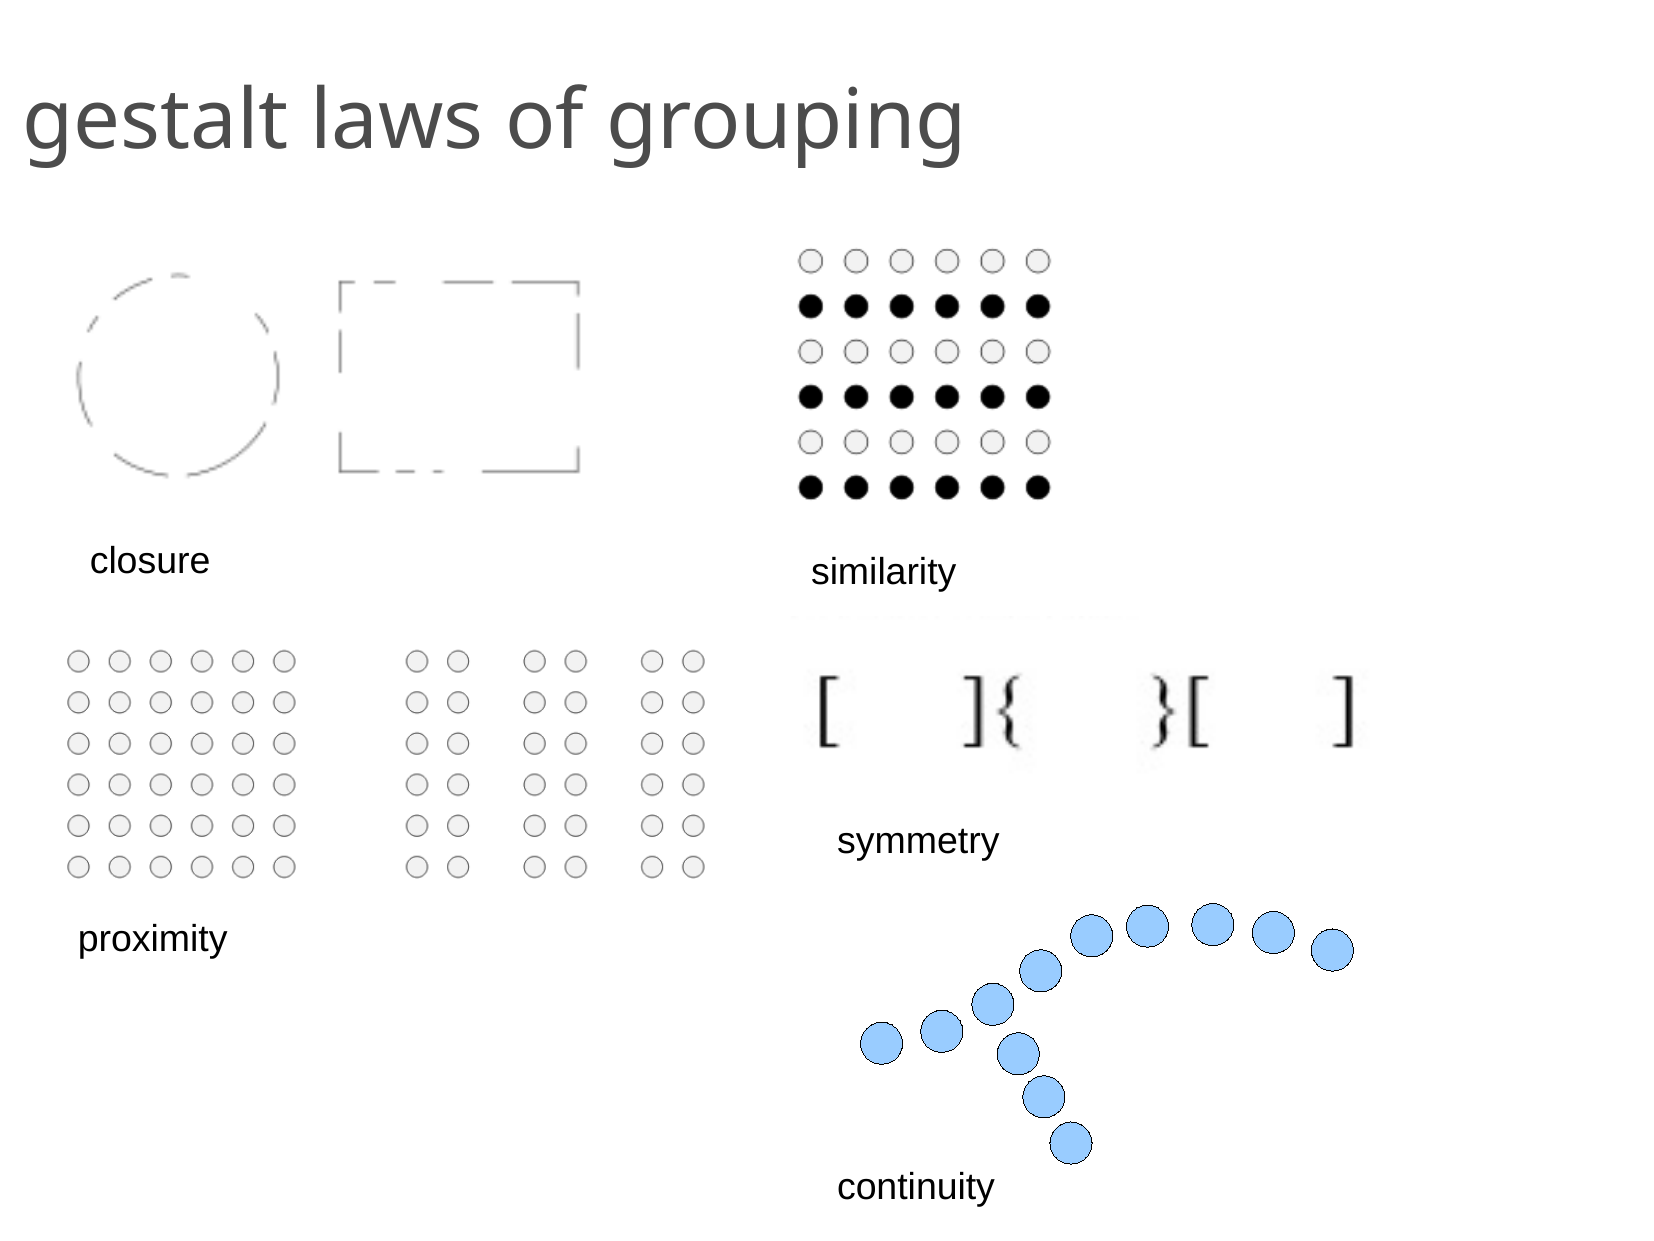

# gestalt laws of grouping
closure
similarity
symmetry
proximity
continuity